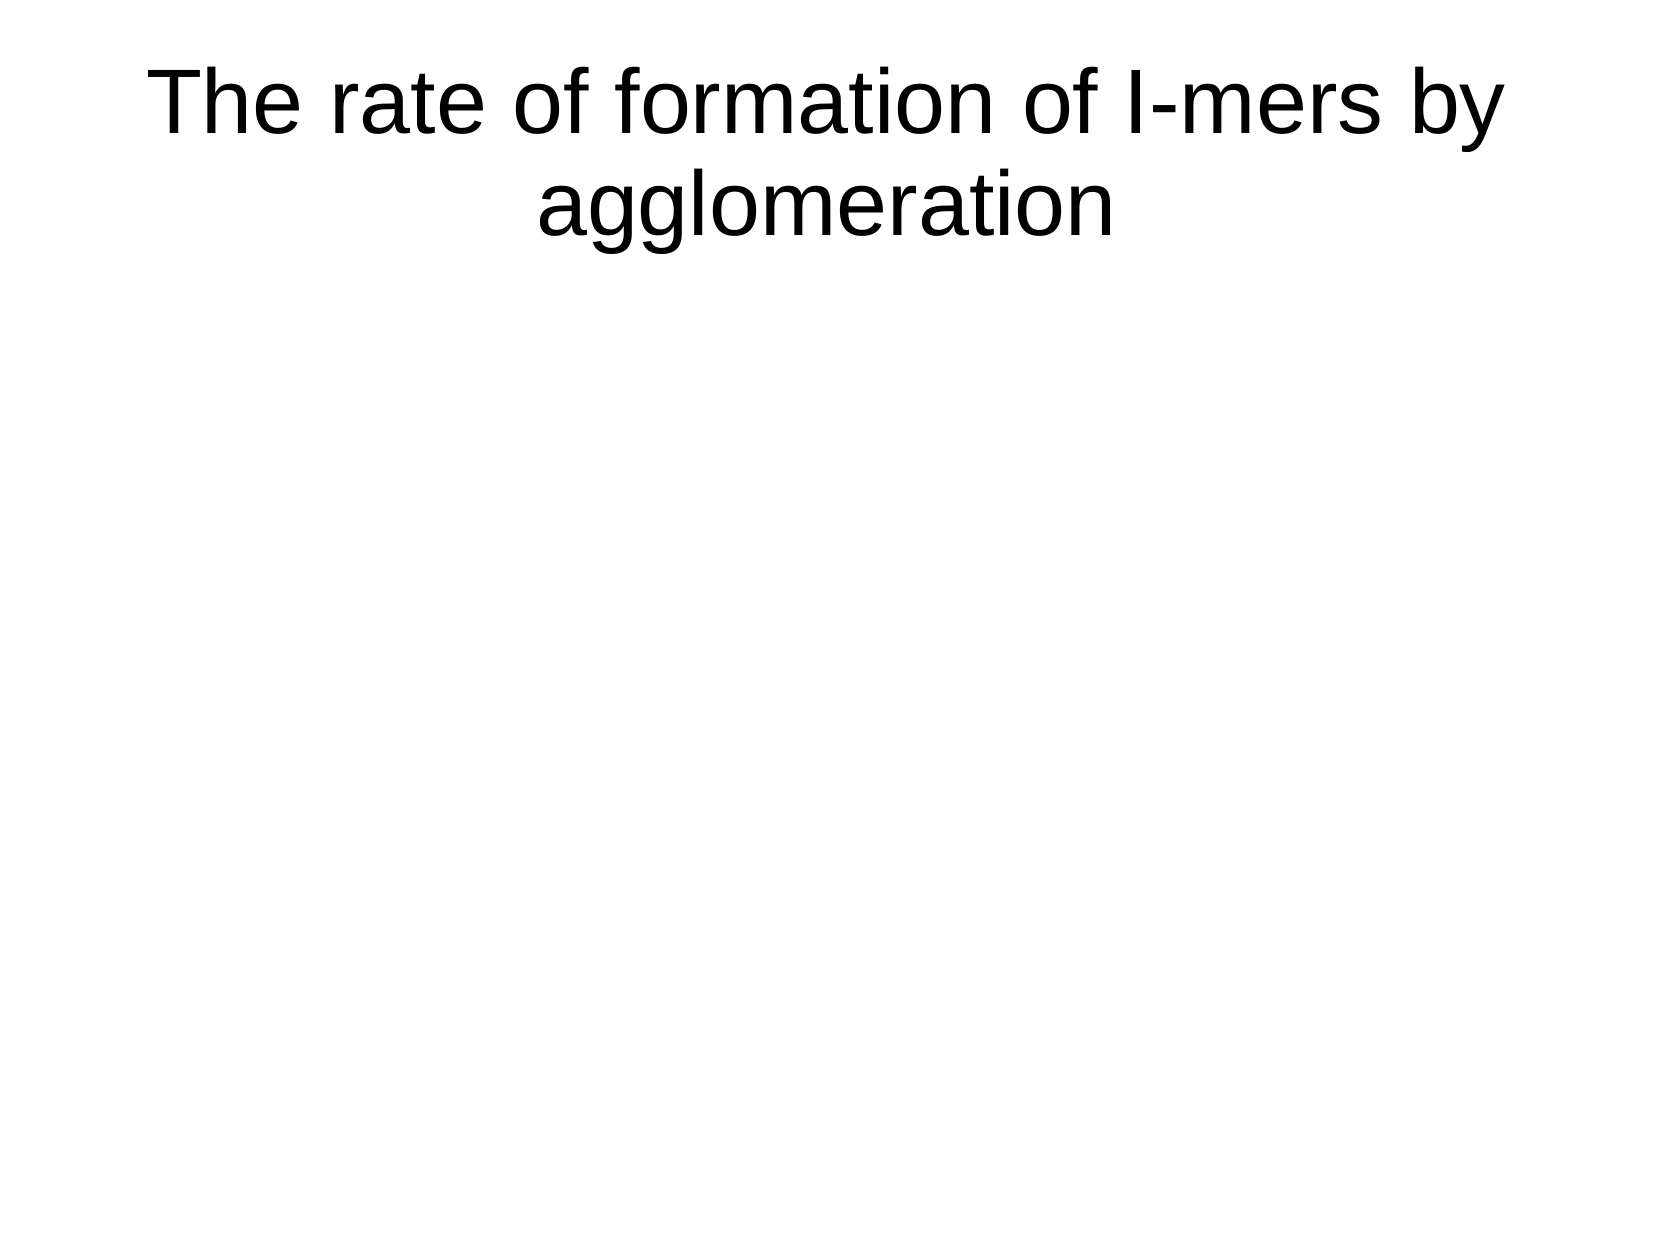

# The rate of formation of I-mers by agglomeration